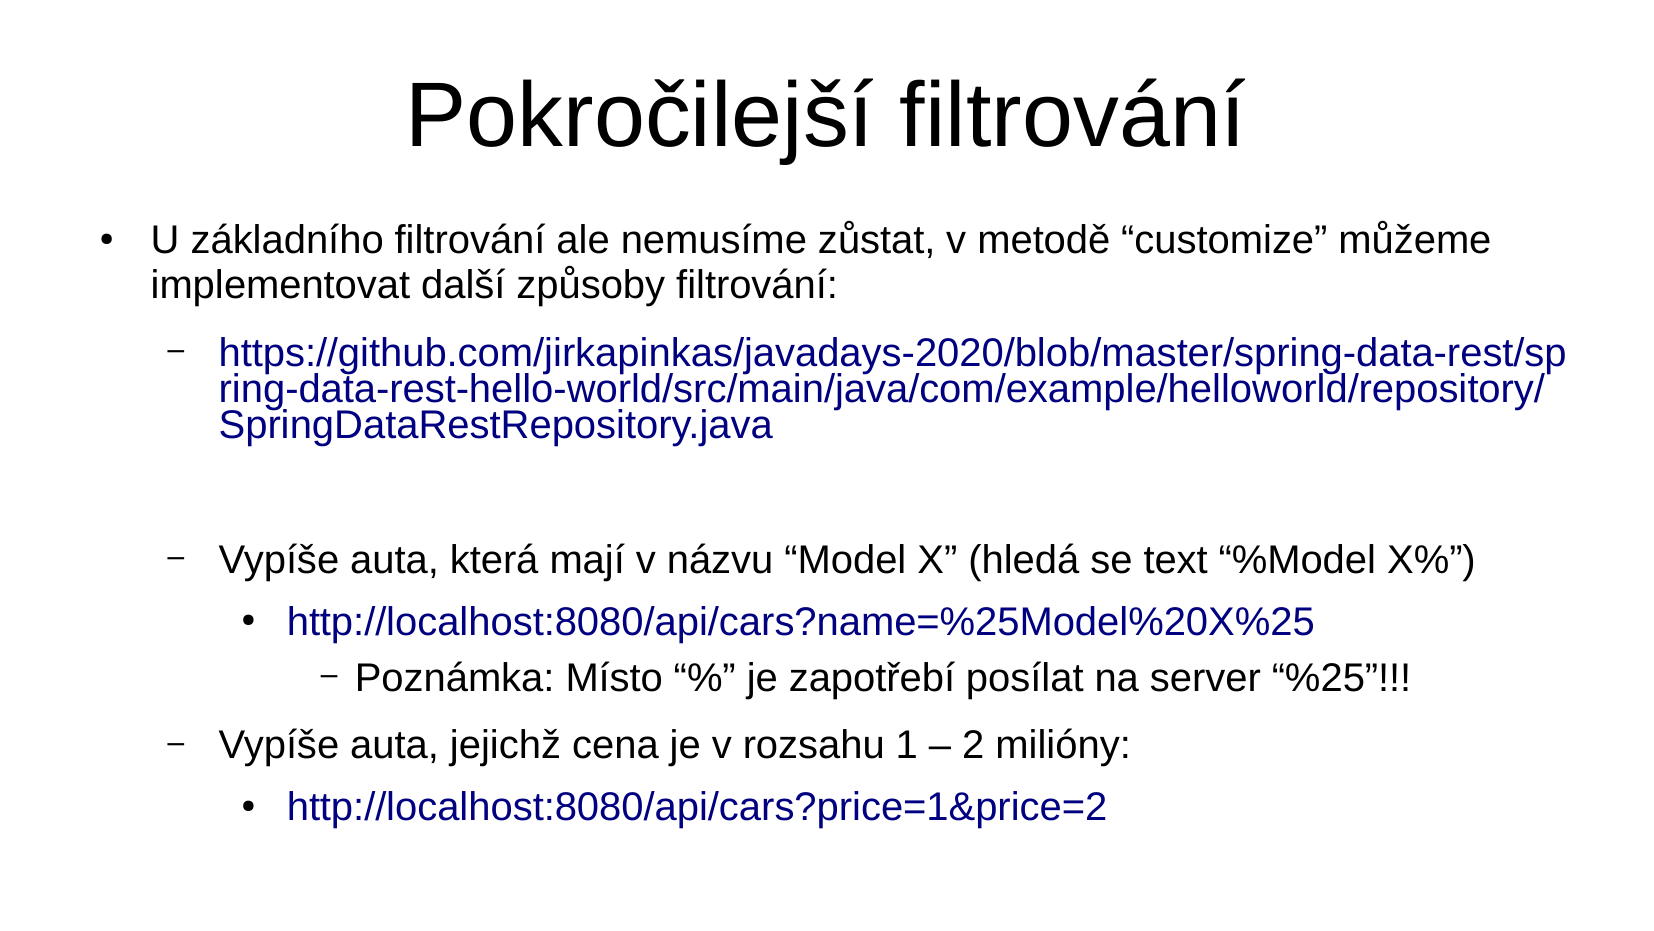

# Pokročilejší filtrování
U základního filtrování ale nemusíme zůstat, v metodě “customize” můžeme implementovat další způsoby filtrování:
https://github.com/jirkapinkas/javadays-2020/blob/master/spring-data-rest/spring-data-rest-hello-world/src/main/java/com/example/helloworld/repository/SpringDataRestRepository.java
Vypíše auta, která mají v názvu “Model X” (hledá se text “%Model X%”)
http://localhost:8080/api/cars?name=%25Model%20X%25
Poznámka: Místo “%” je zapotřebí posílat na server “%25”!!!
Vypíše auta, jejichž cena je v rozsahu 1 – 2 milióny:
http://localhost:8080/api/cars?price=1&price=2